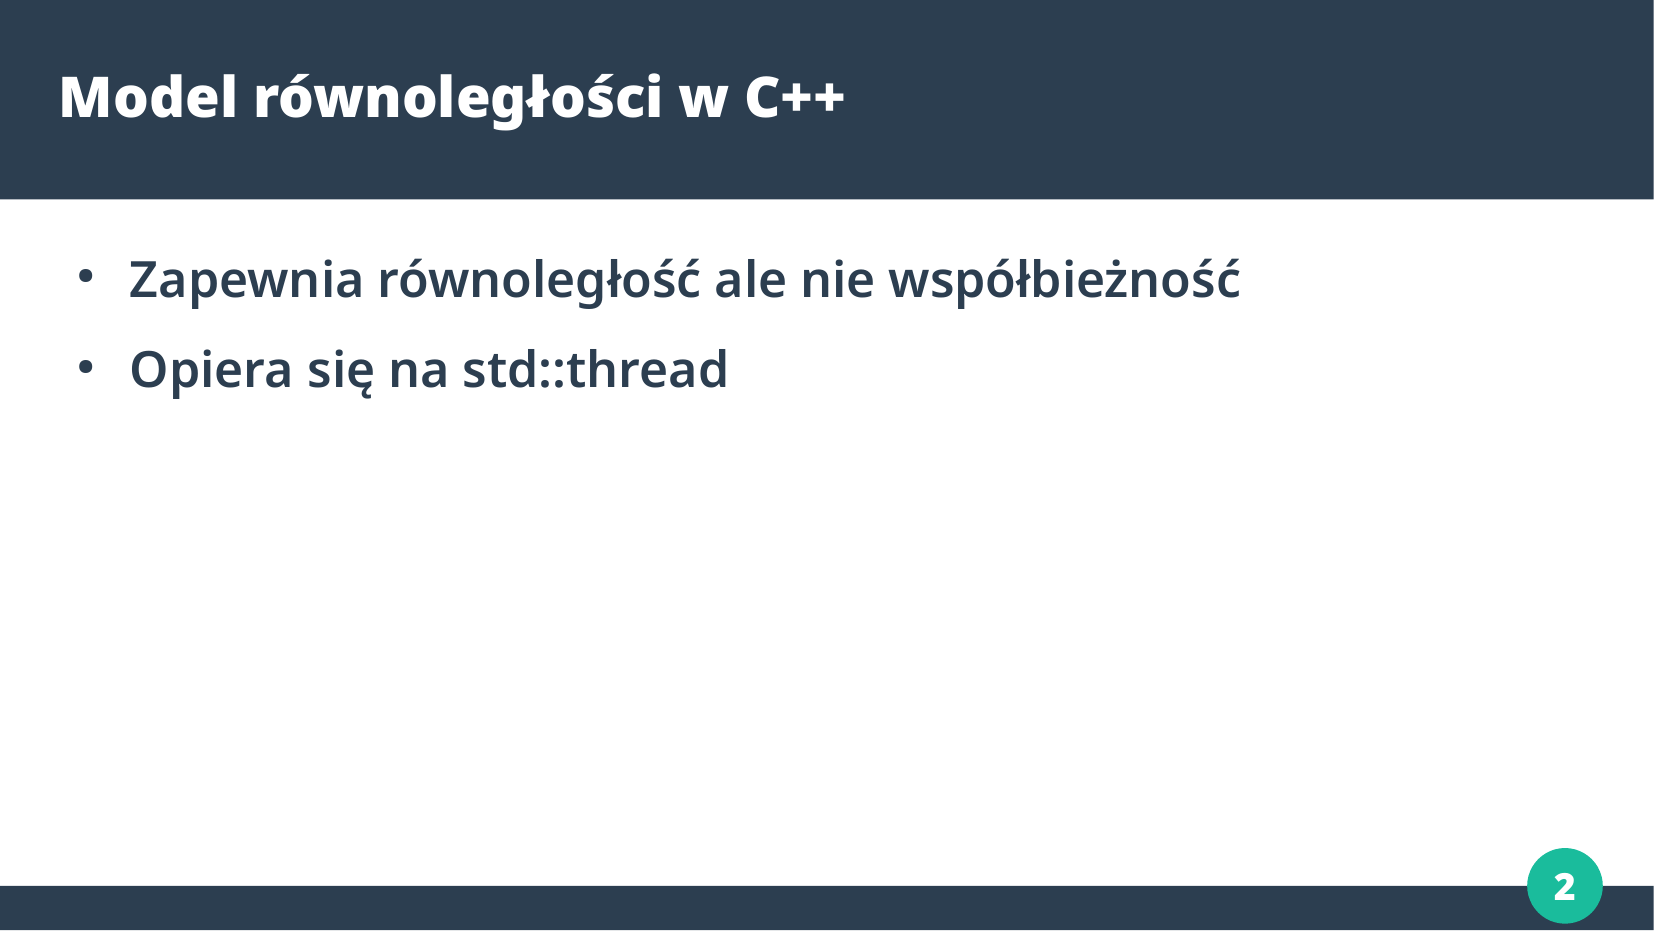

# Model równoległości w C++
Zapewnia równoległość ale nie współbieżność
Opiera się na std::thread